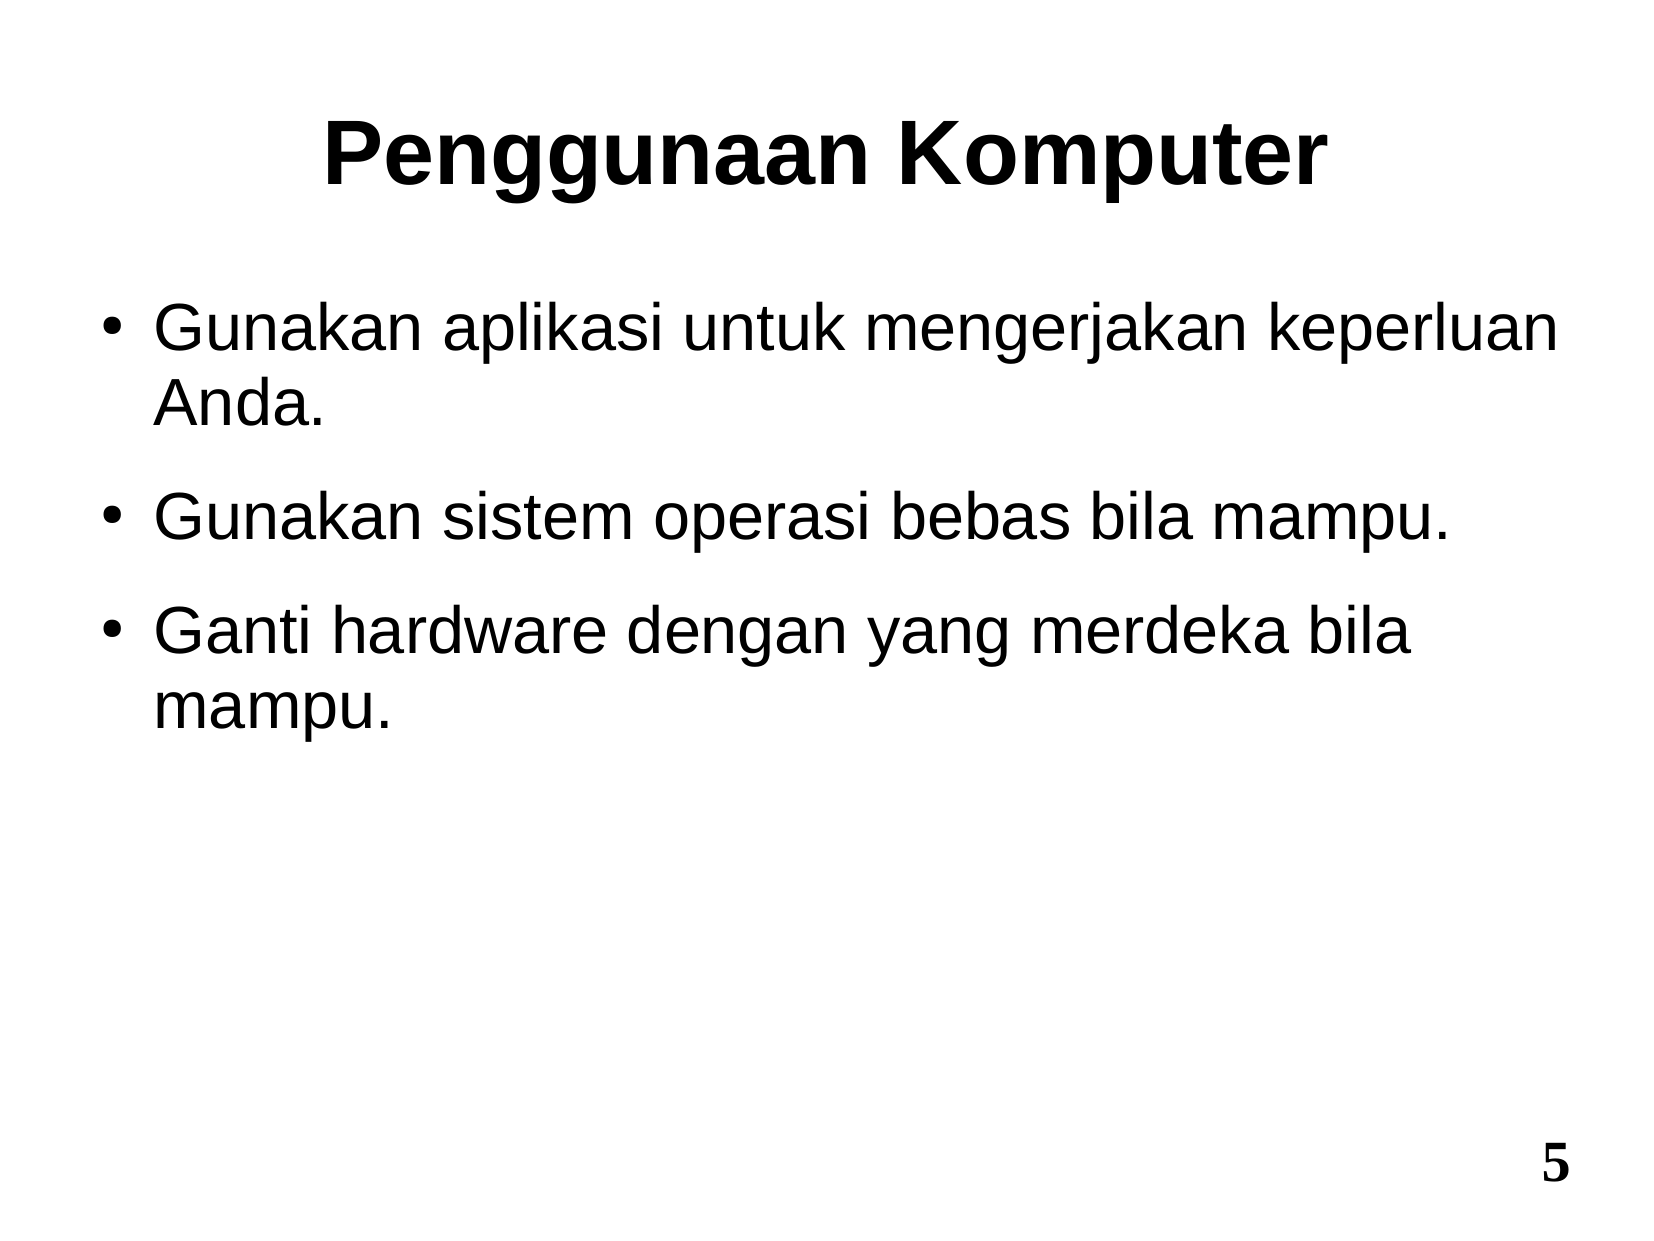

# Penggunaan Komputer
Gunakan aplikasi untuk mengerjakan keperluan Anda.
Gunakan sistem operasi bebas bila mampu.
Ganti hardware dengan yang merdeka bila mampu.
5